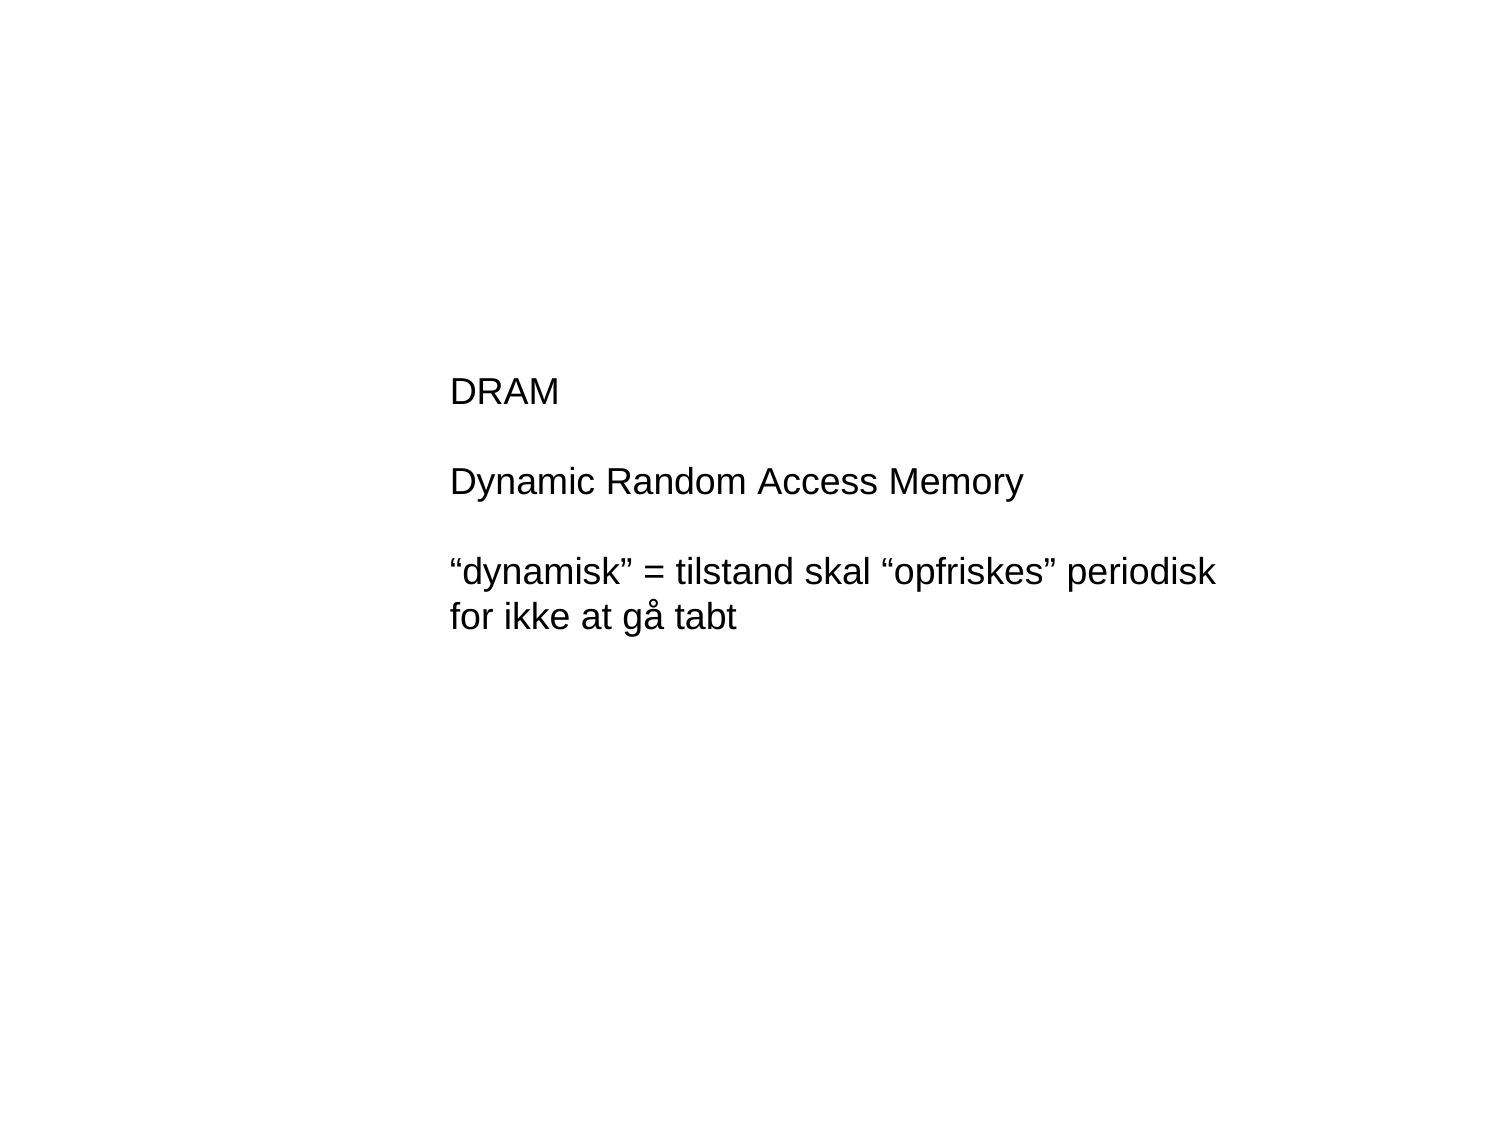

DRAM
Dynamic Random Access Memory
“dynamisk” = tilstand skal “opfriskes” periodisk
for ikke at gå tabt